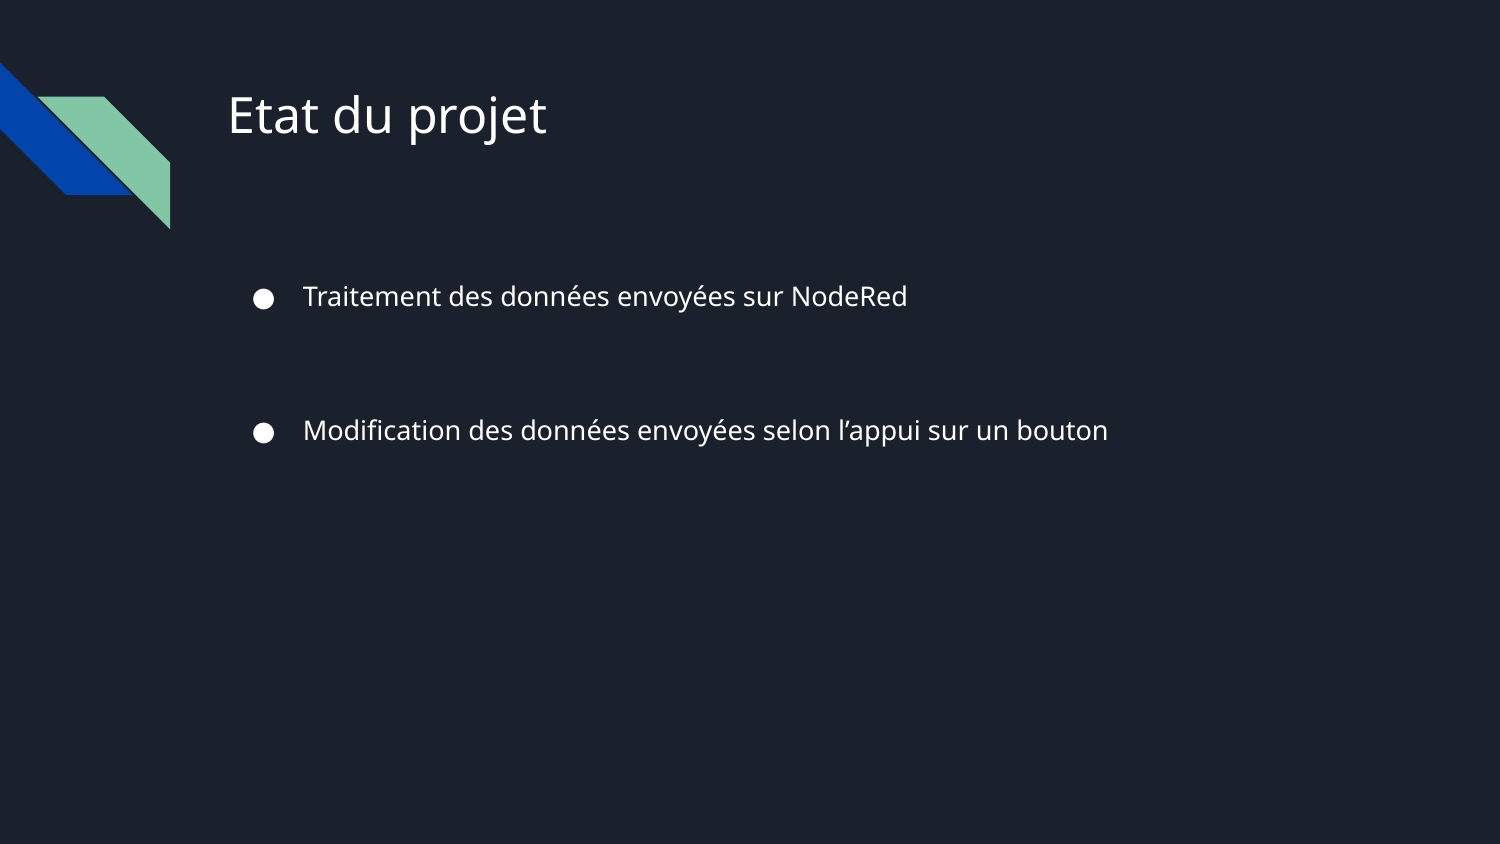

# Etat du projet
Traitement des données envoyées sur NodeRed
Modification des données envoyées selon l’appui sur un bouton